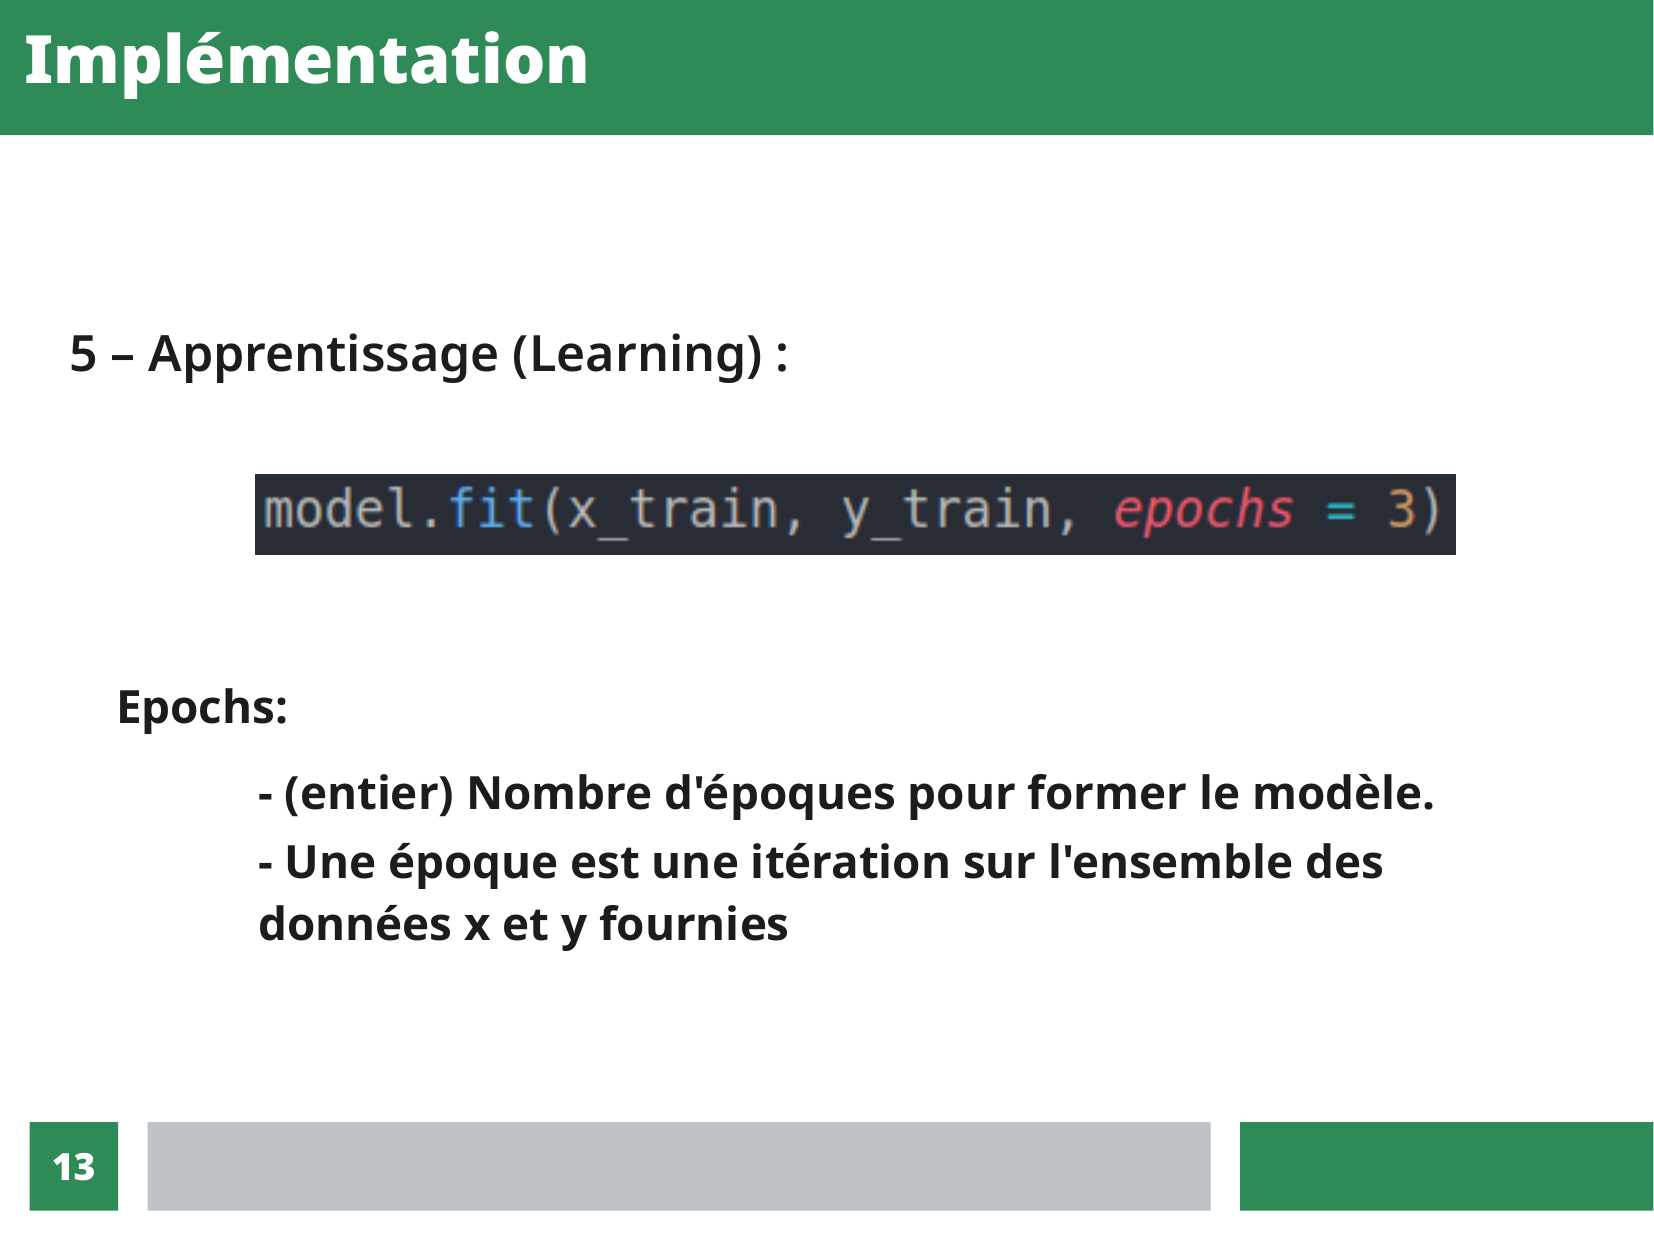

# Implémentation
5 – Apprentissage (Learning) :
Epochs:
- (entier) Nombre d'époques pour former le modèle.
- Une époque est une itération sur l'ensemble des données x et y fournies
13